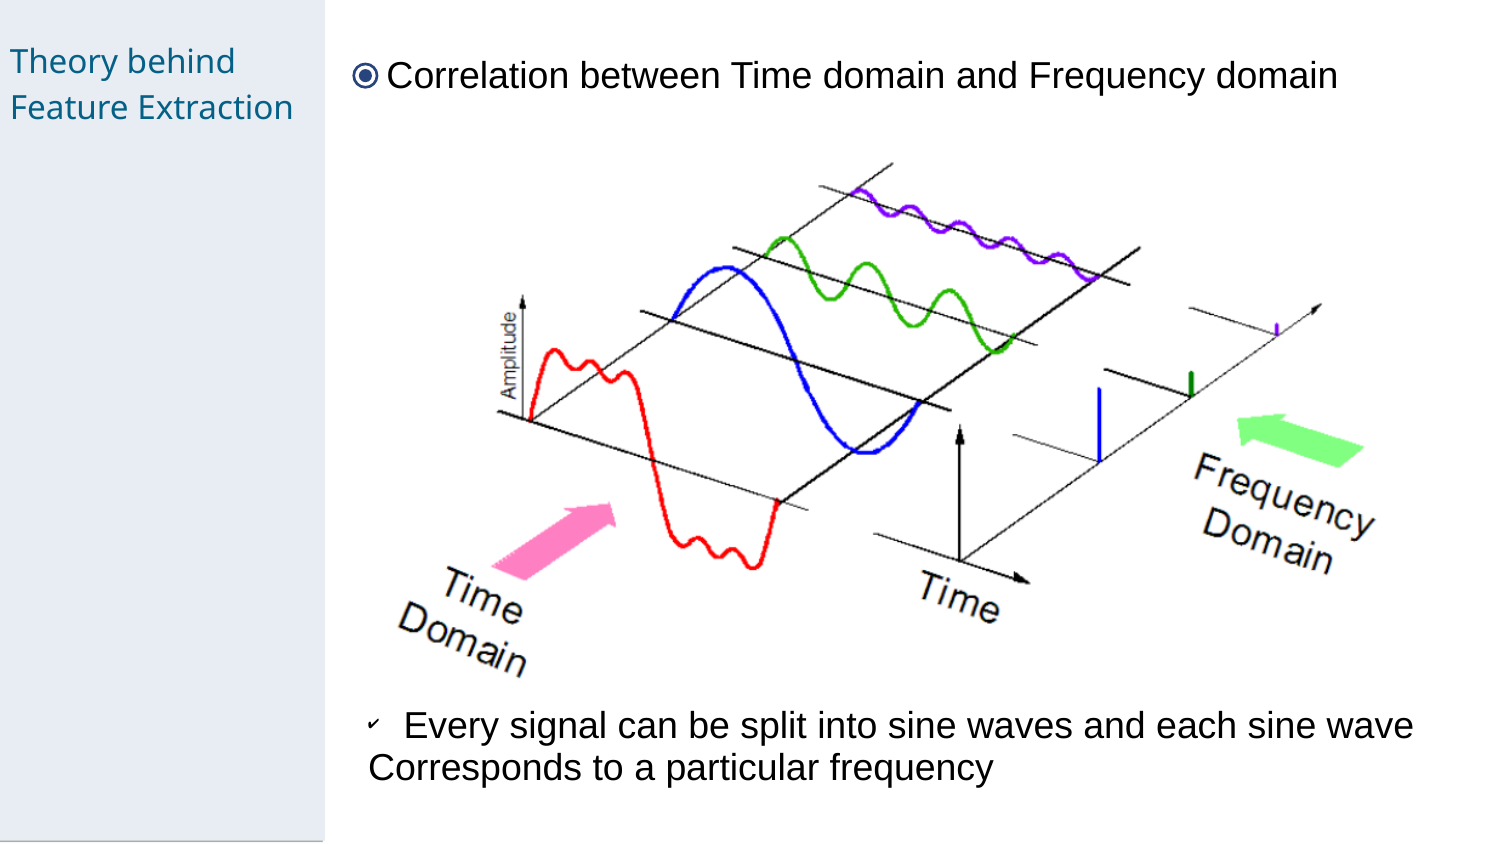

Theory behind
Feature Extraction
Correlation between Time domain and Frequency domain
Every signal can be split into sine waves and each sine wave
Corresponds to a particular frequency